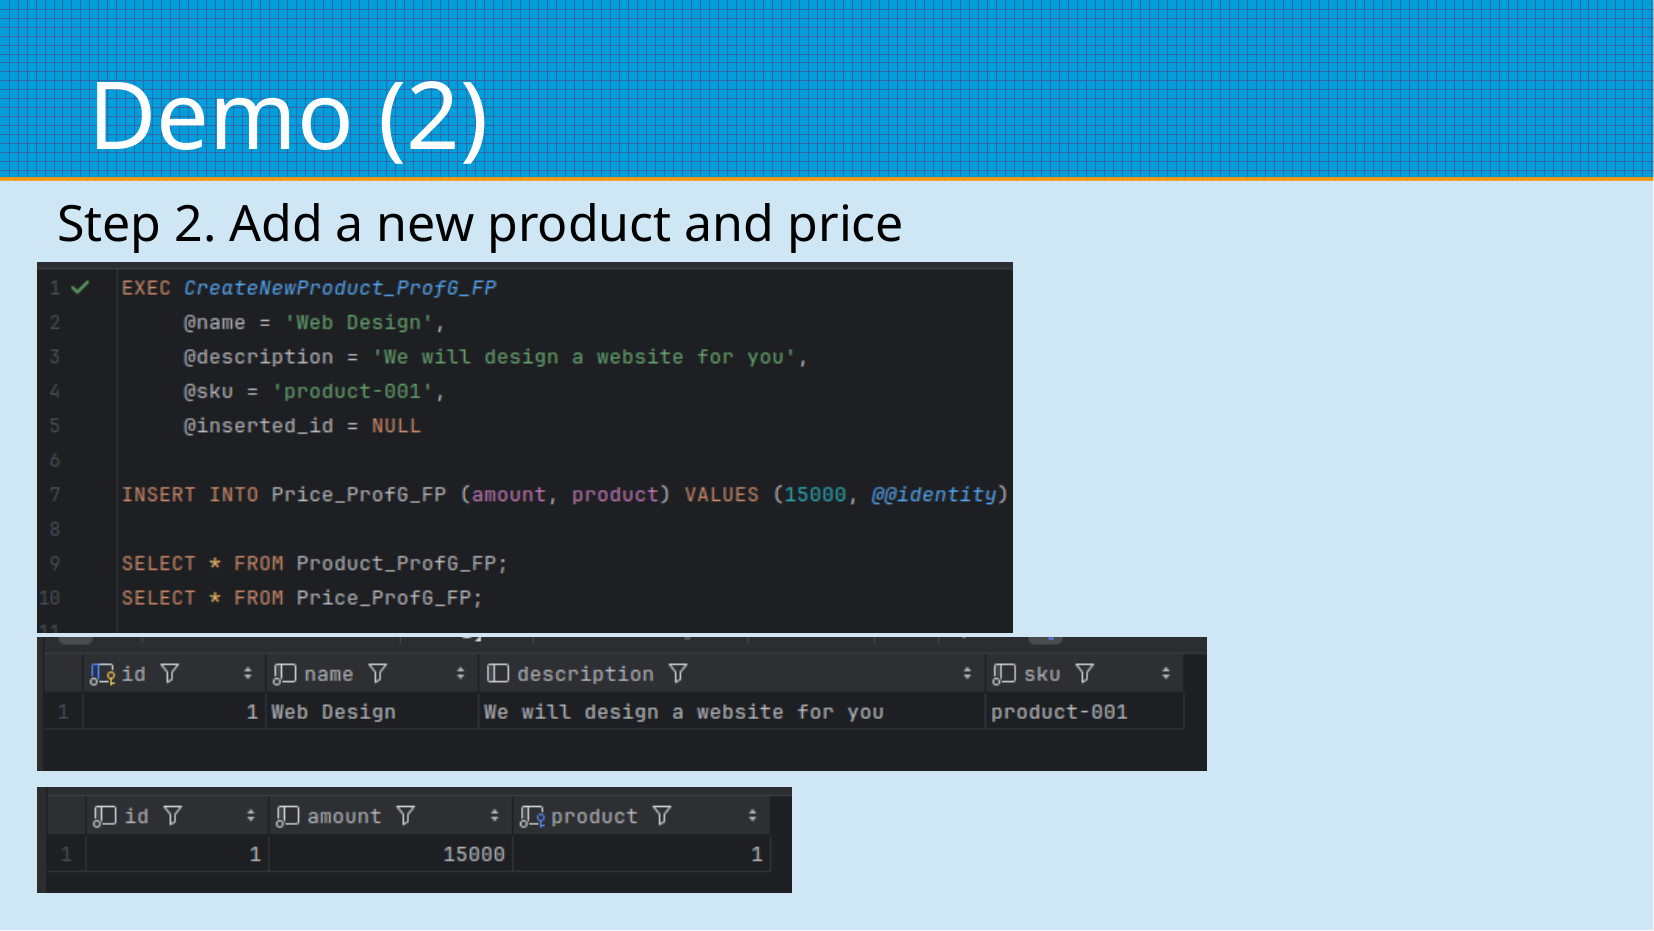

# Demo (2)
Step 2. Add a new product and price